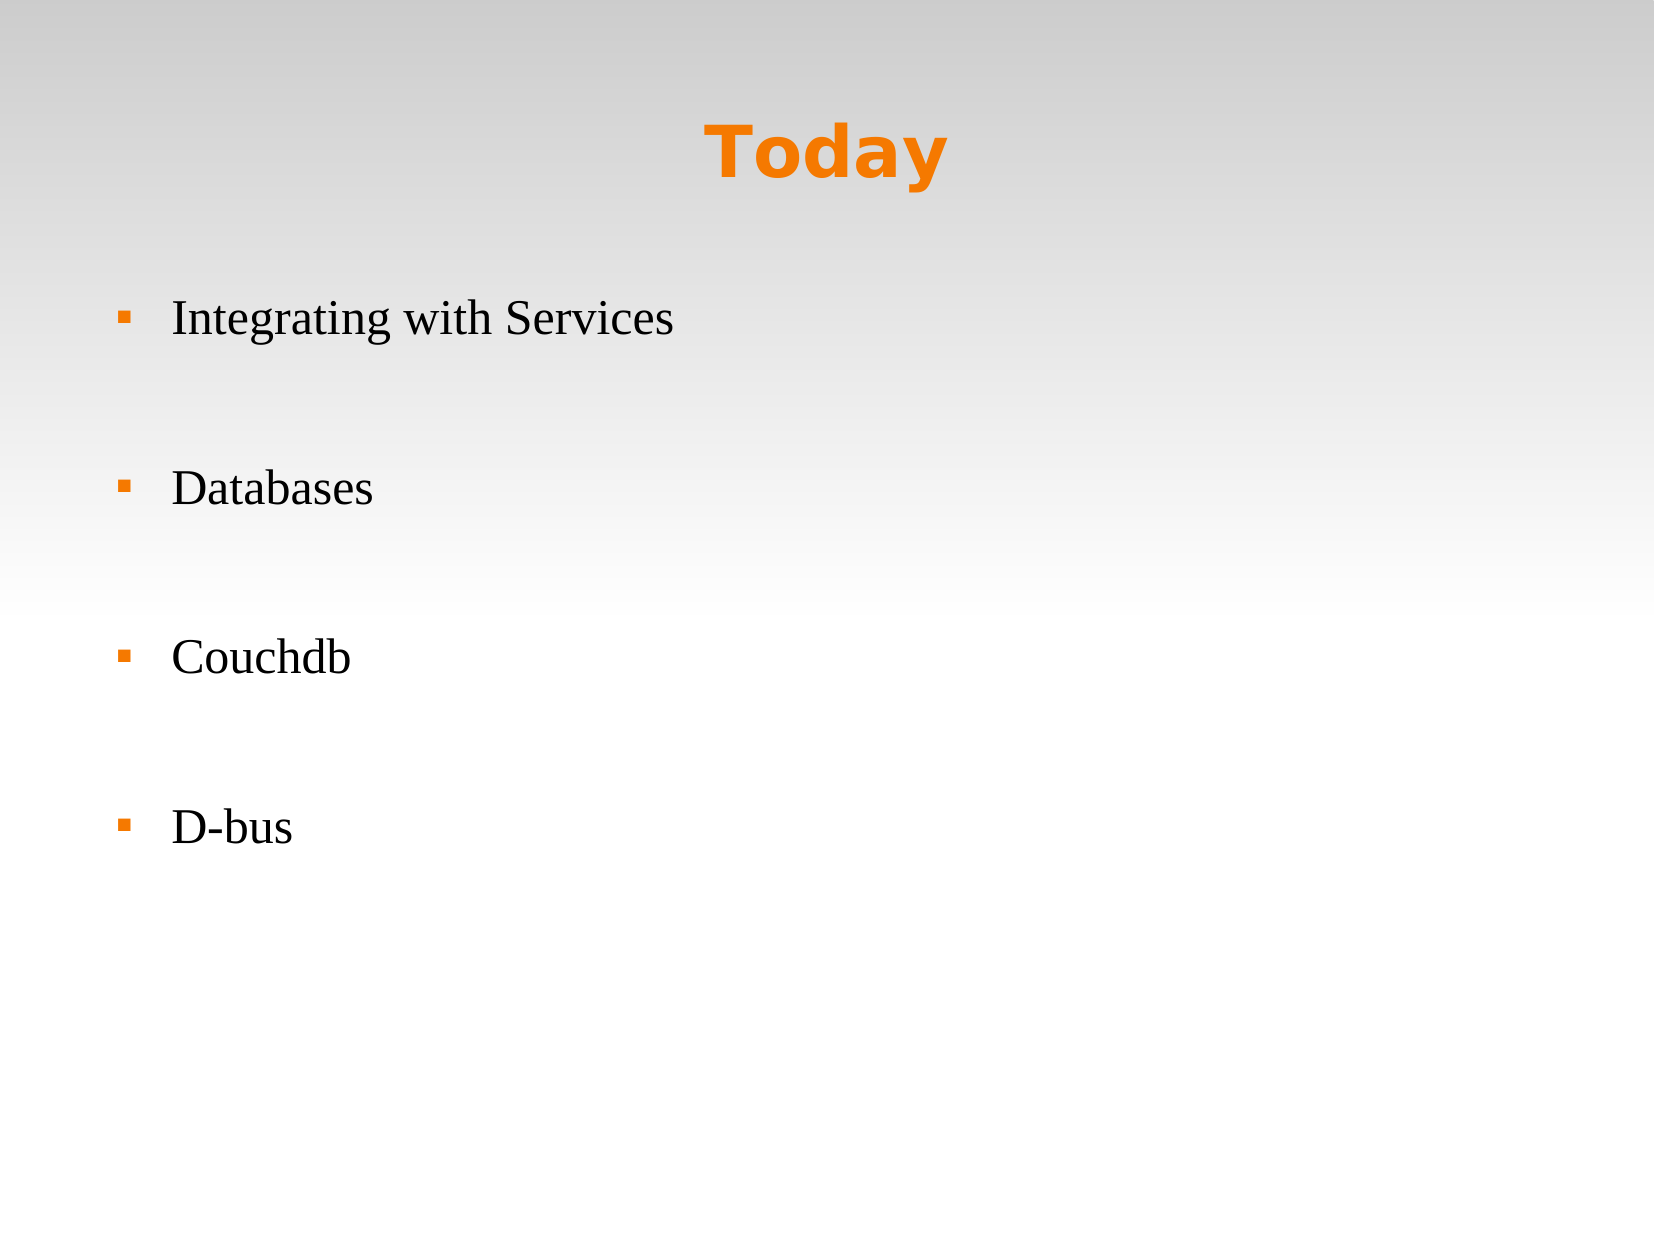

# Today
Integrating with Services
Databases
Couchdb
D-bus